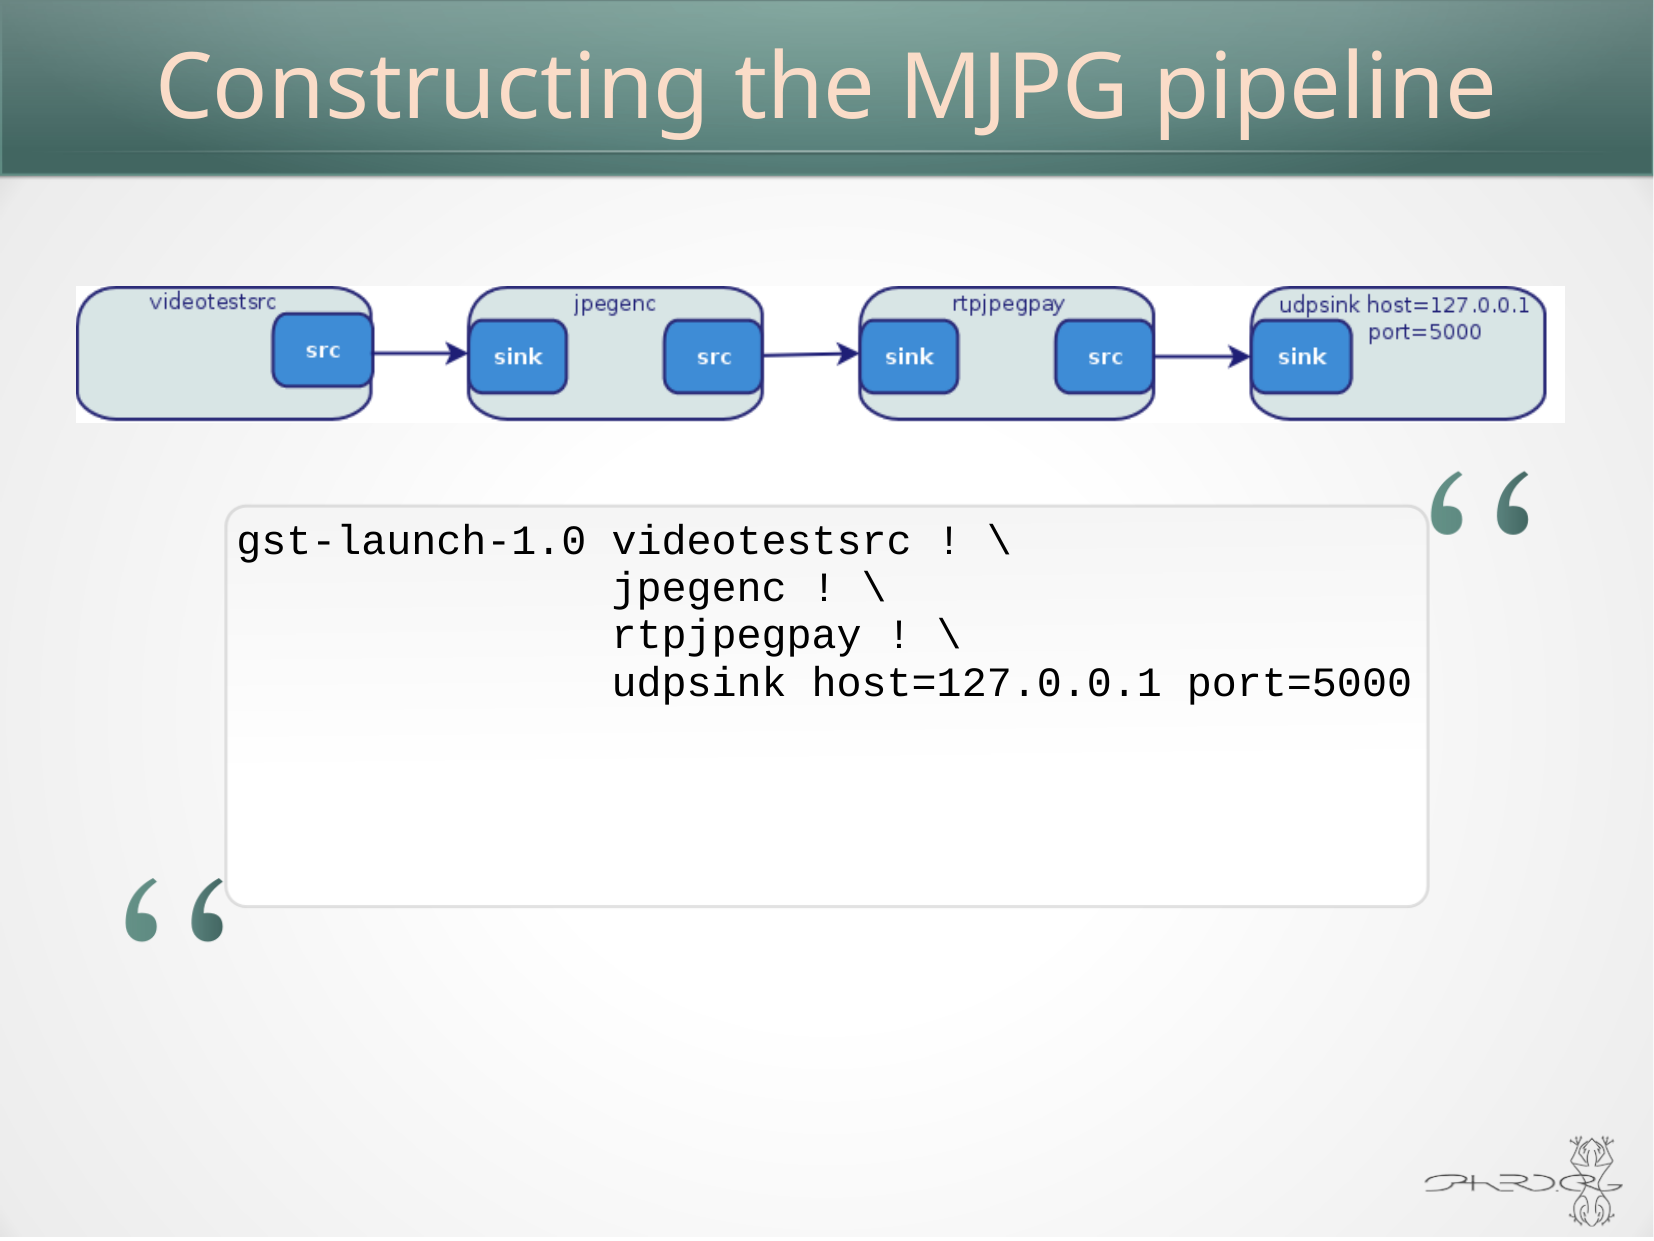

# Constructing the MJPG pipeline
gst-launch-1.0 videotestsrc ! \
 jpegenc ! \
 rtpjpegpay ! \
 udpsink host=127.0.0.1 port=5000